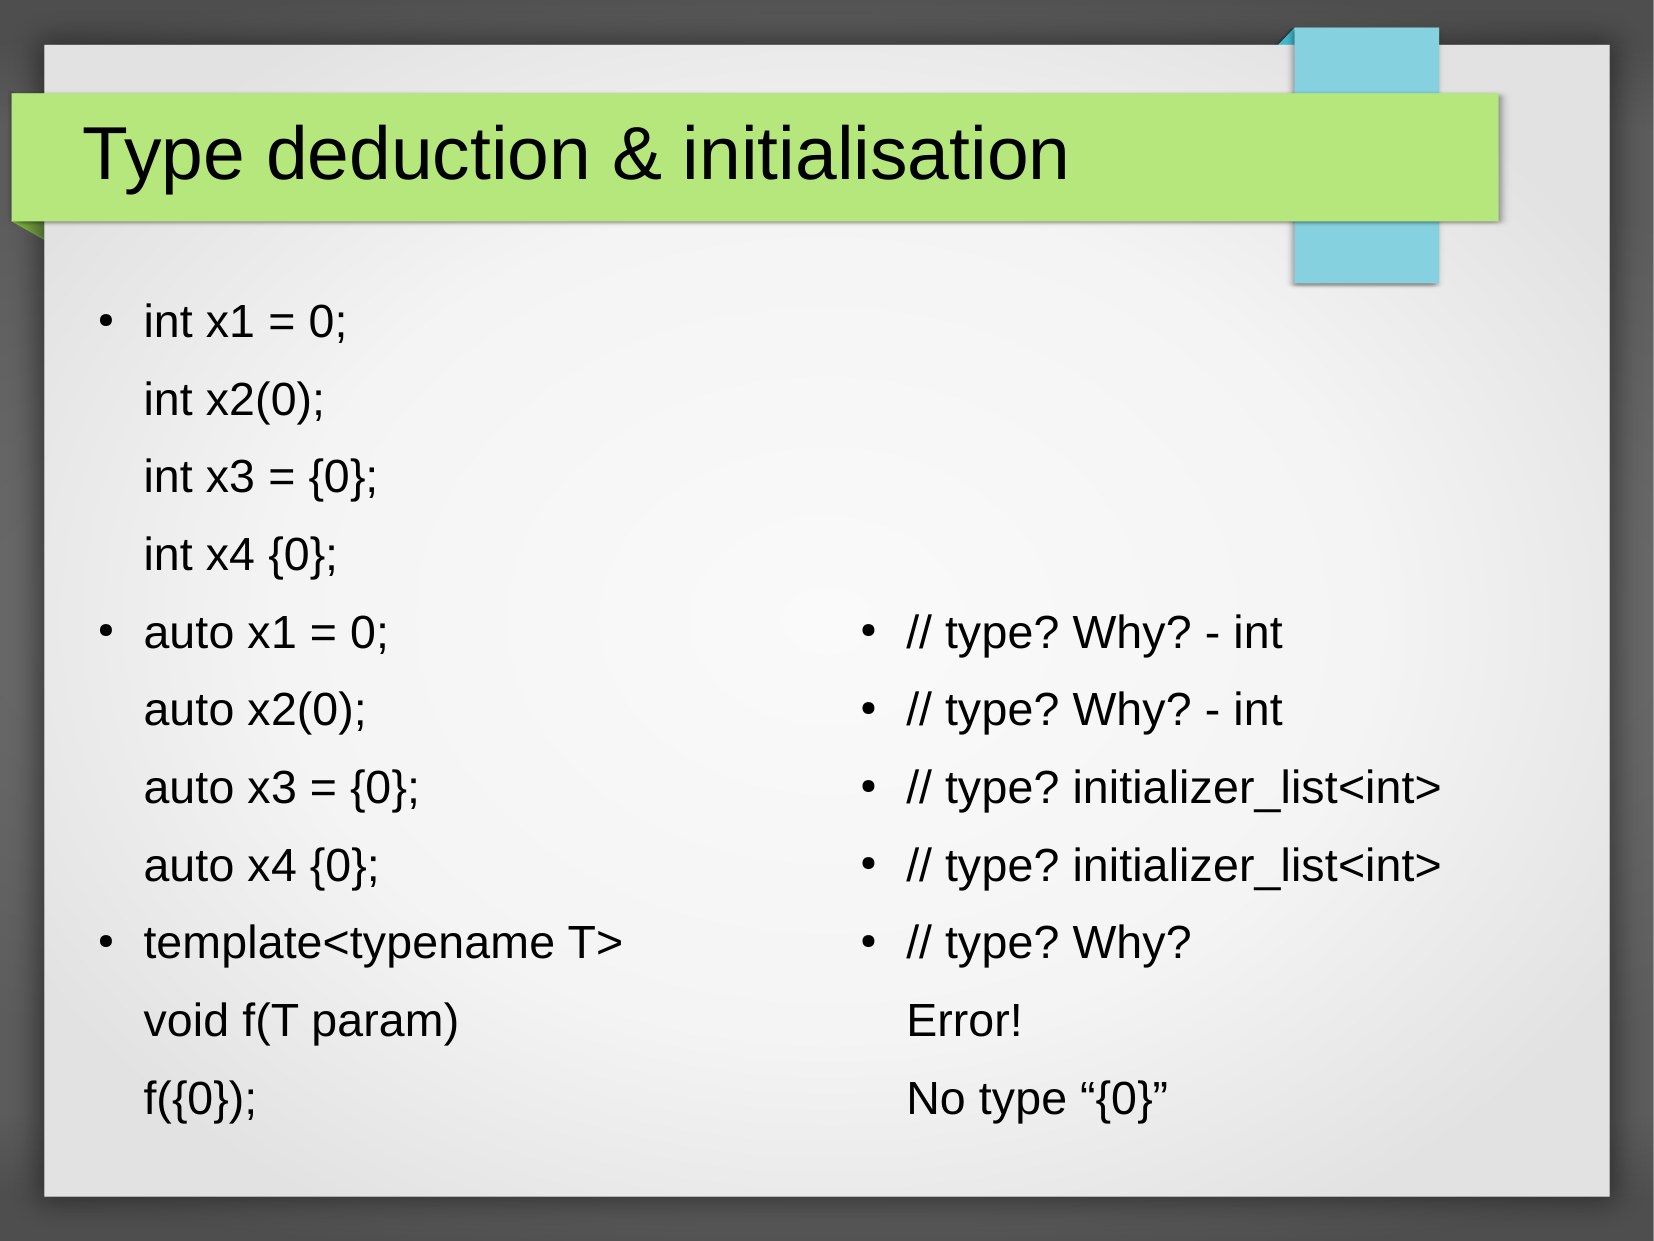

# Type deduction & initialisation
int x1 = 0;
int x2(0);
int x3 = {0};
int x4 {0};
auto x1 = 0;
auto x2(0);
auto x3 = {0};
auto x4 {0};
template<typename T>
void f(T param)
f({0});
// type? Why? - int
// type? Why? - int
// type? initializer_list<int>
// type? initializer_list<int>
// type? Why?
Error!
No type “{0}”